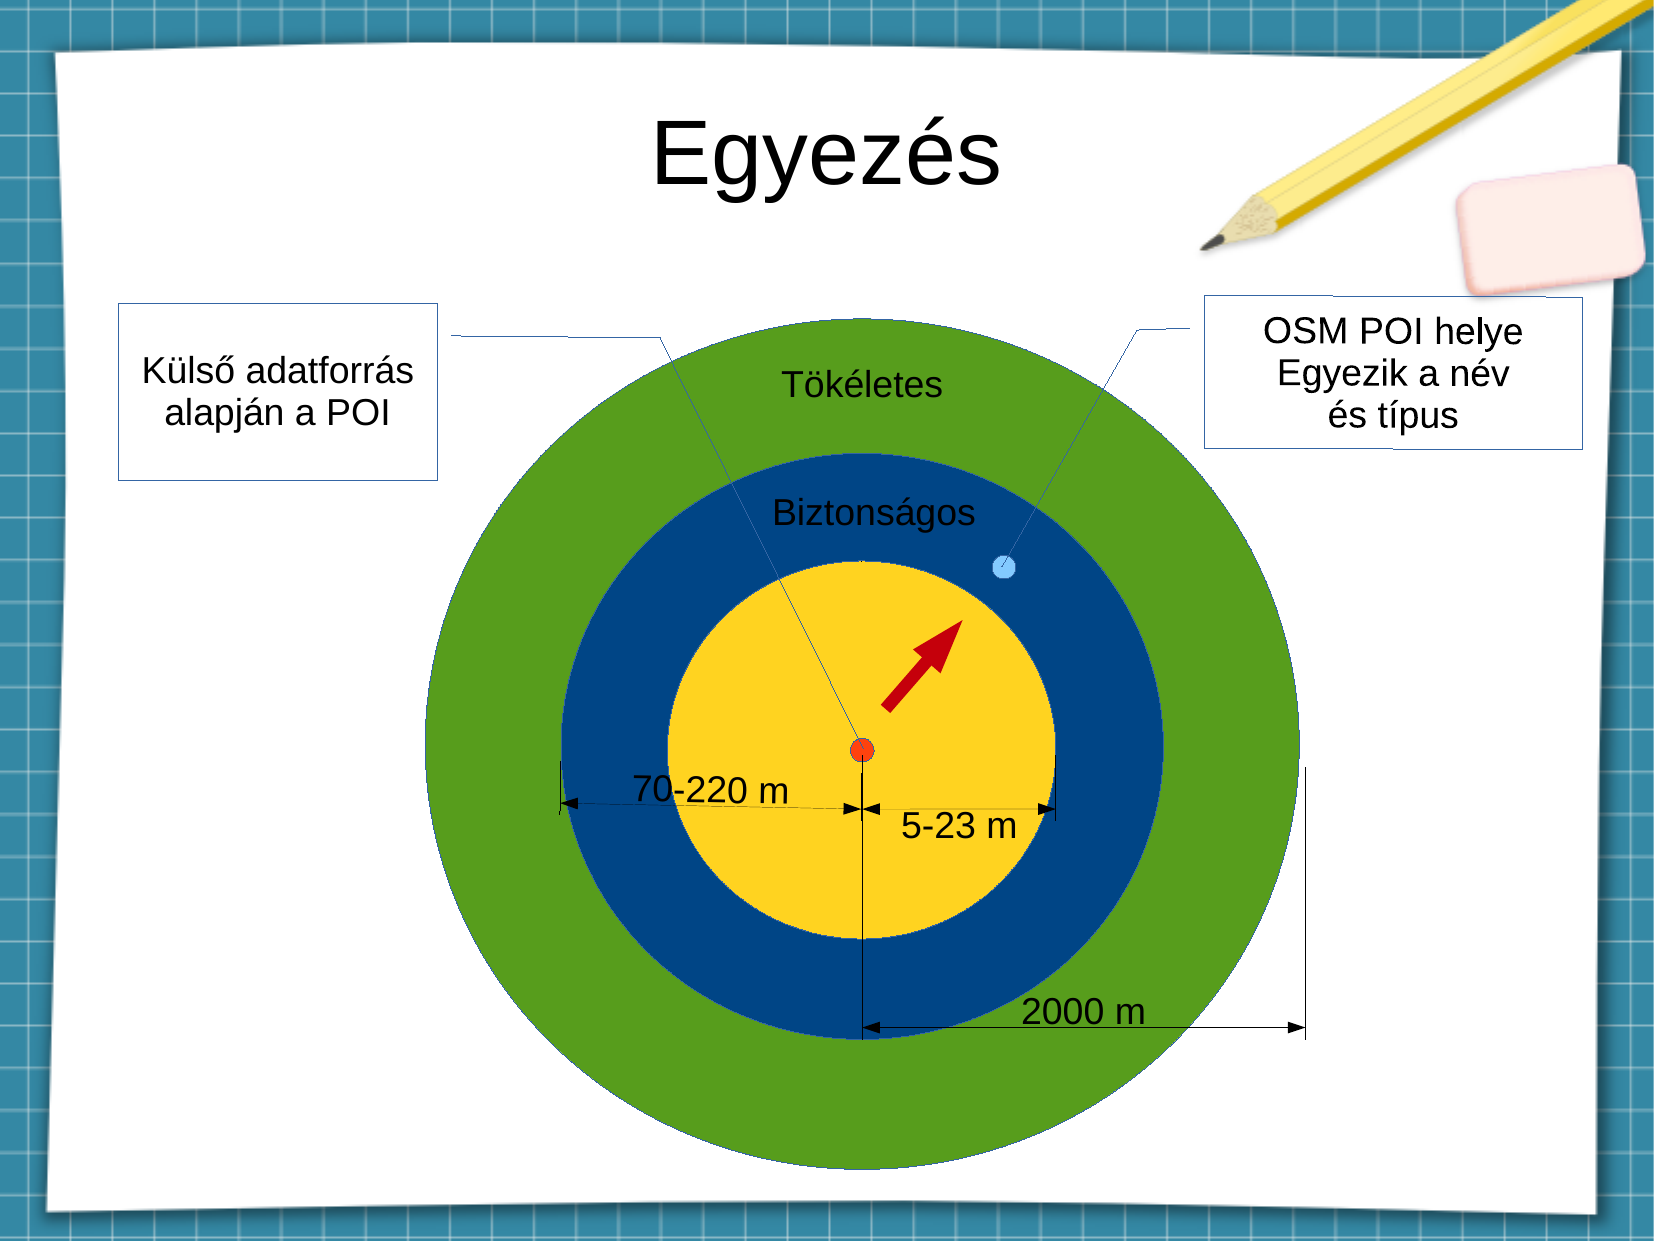

# Egyezés
OSM POI helye
Egyezik a név
és típus
Külső adatforrás
alapján a POI
Tökéletes
Biztonságos